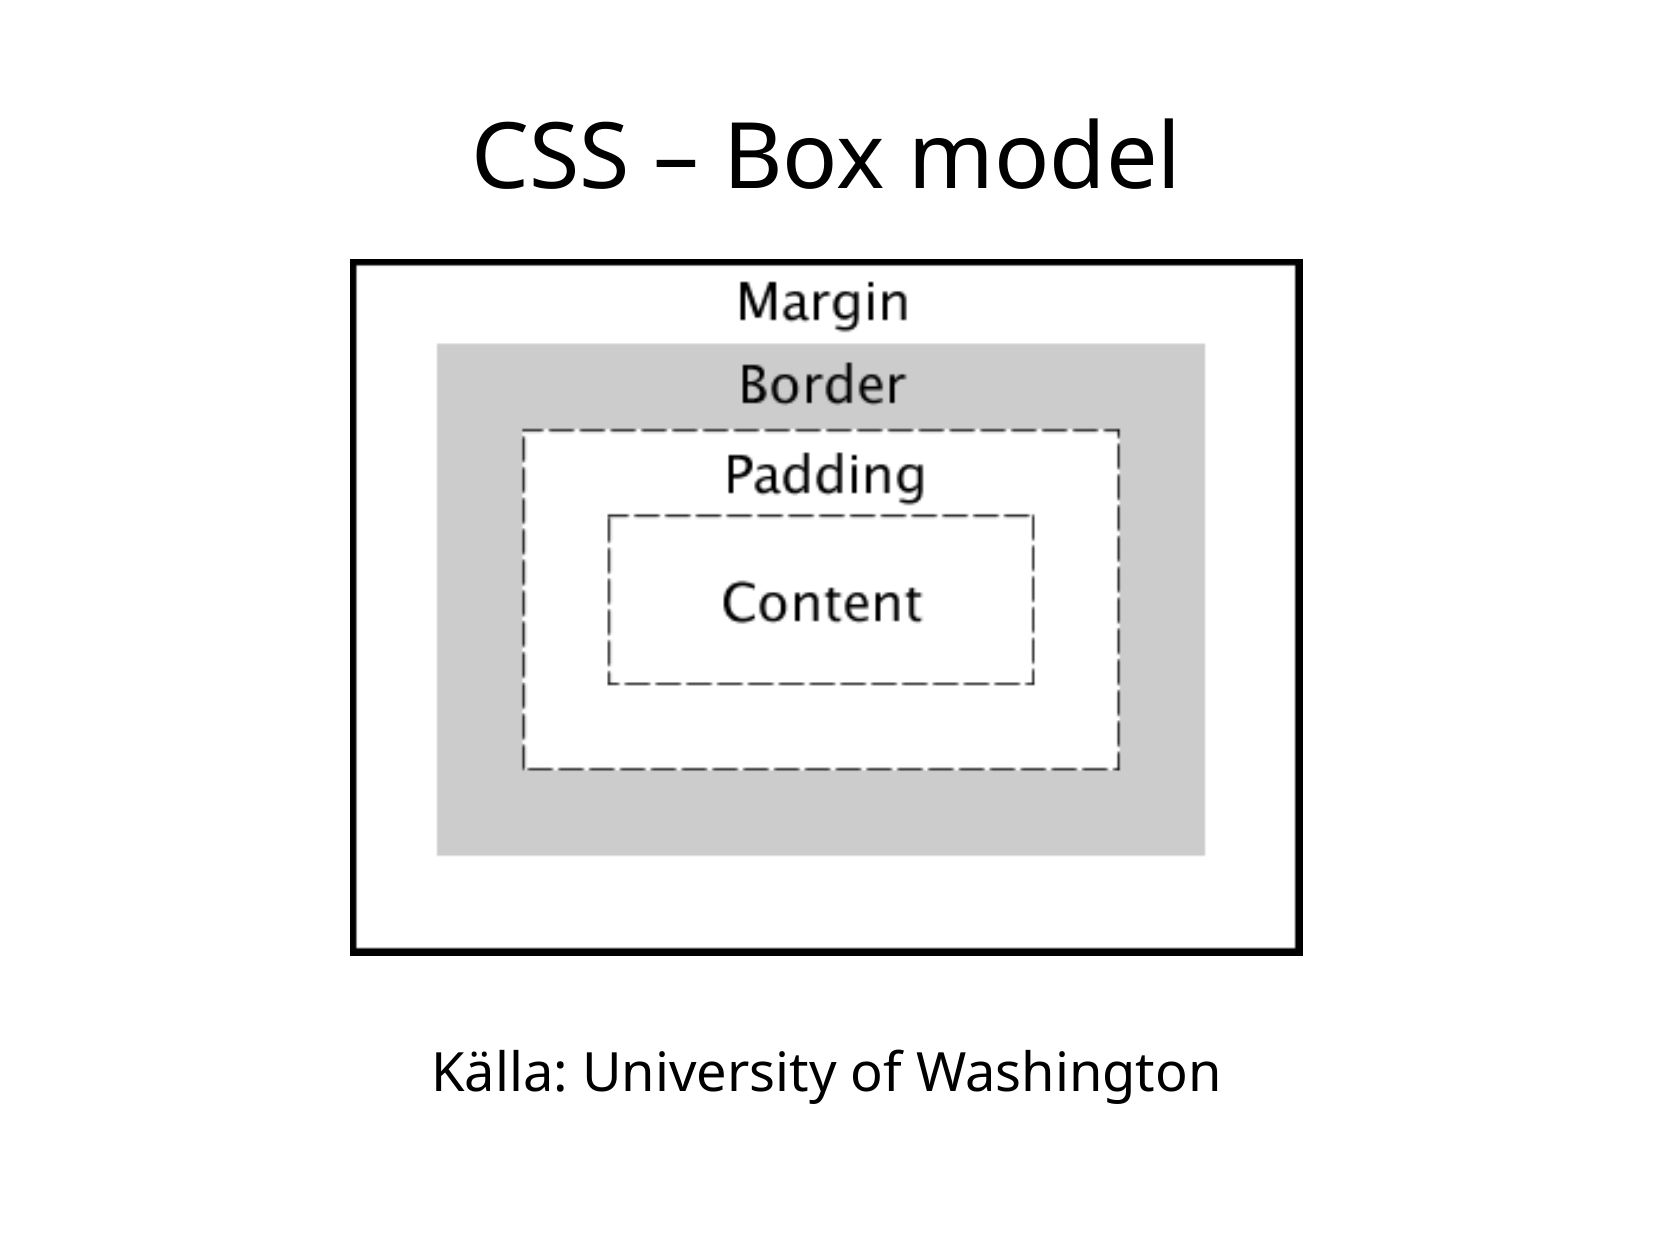

# CSS – Box model
Källa: University of Washington